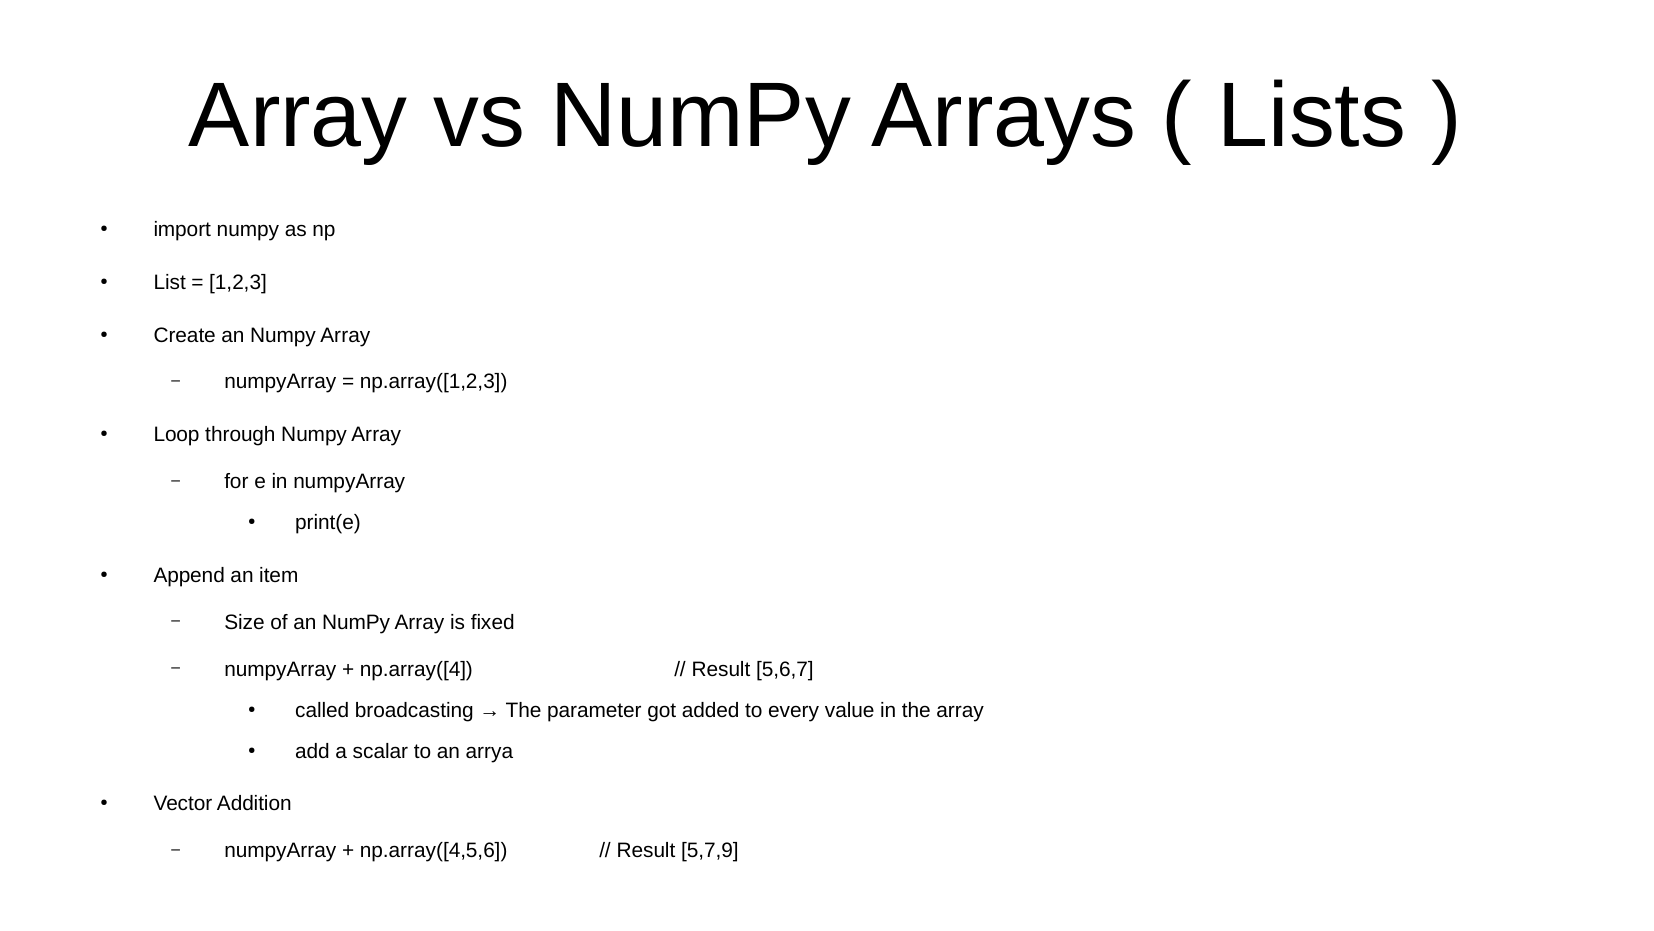

# Array vs NumPy Arrays ( Lists )
import numpy as np
List = [1,2,3]
Create an Numpy Array
numpyArray = np.array([1,2,3])
Loop through Numpy Array
for e in numpyArray
print(e)
Append an item
Size of an NumPy Array is fixed
numpyArray + np.array([4])			// Result [5,6,7]
called broadcasting → The parameter got added to every value in the array
add a scalar to an arrya
Vector Addition
numpyArray + np.array([4,5,6])		// Result [5,7,9]